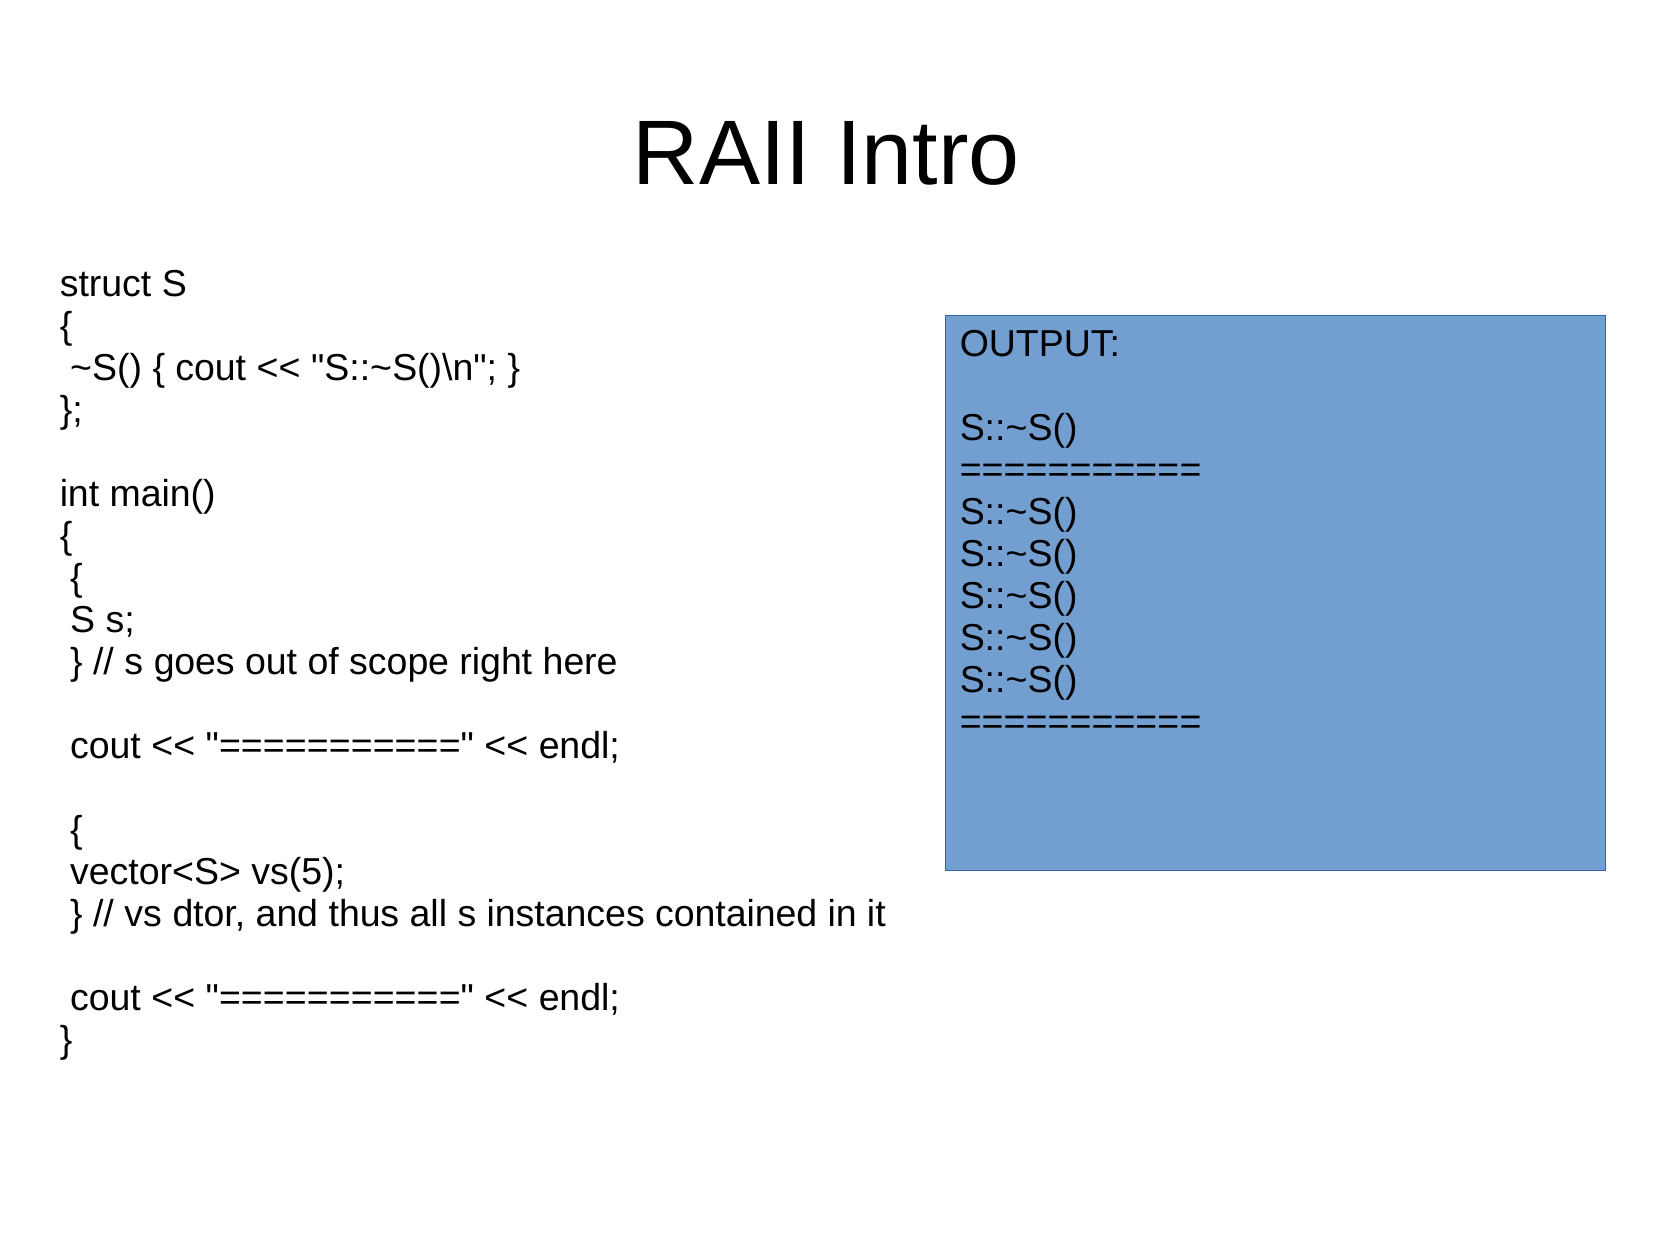

# RAII Intro
struct S
{
 ~S() { cout << "S::~S()\n"; }
};
int main()
{
 {
 S s;
 } // s goes out of scope right here
 cout << "===========" << endl;
 {
 vector<S> vs(5);
 } // vs dtor, and thus all s instances contained in it
 cout << "===========" << endl;
}
OUTPUT:
S::~S()
===========
S::~S()
S::~S()
S::~S()
S::~S()
S::~S()
===========